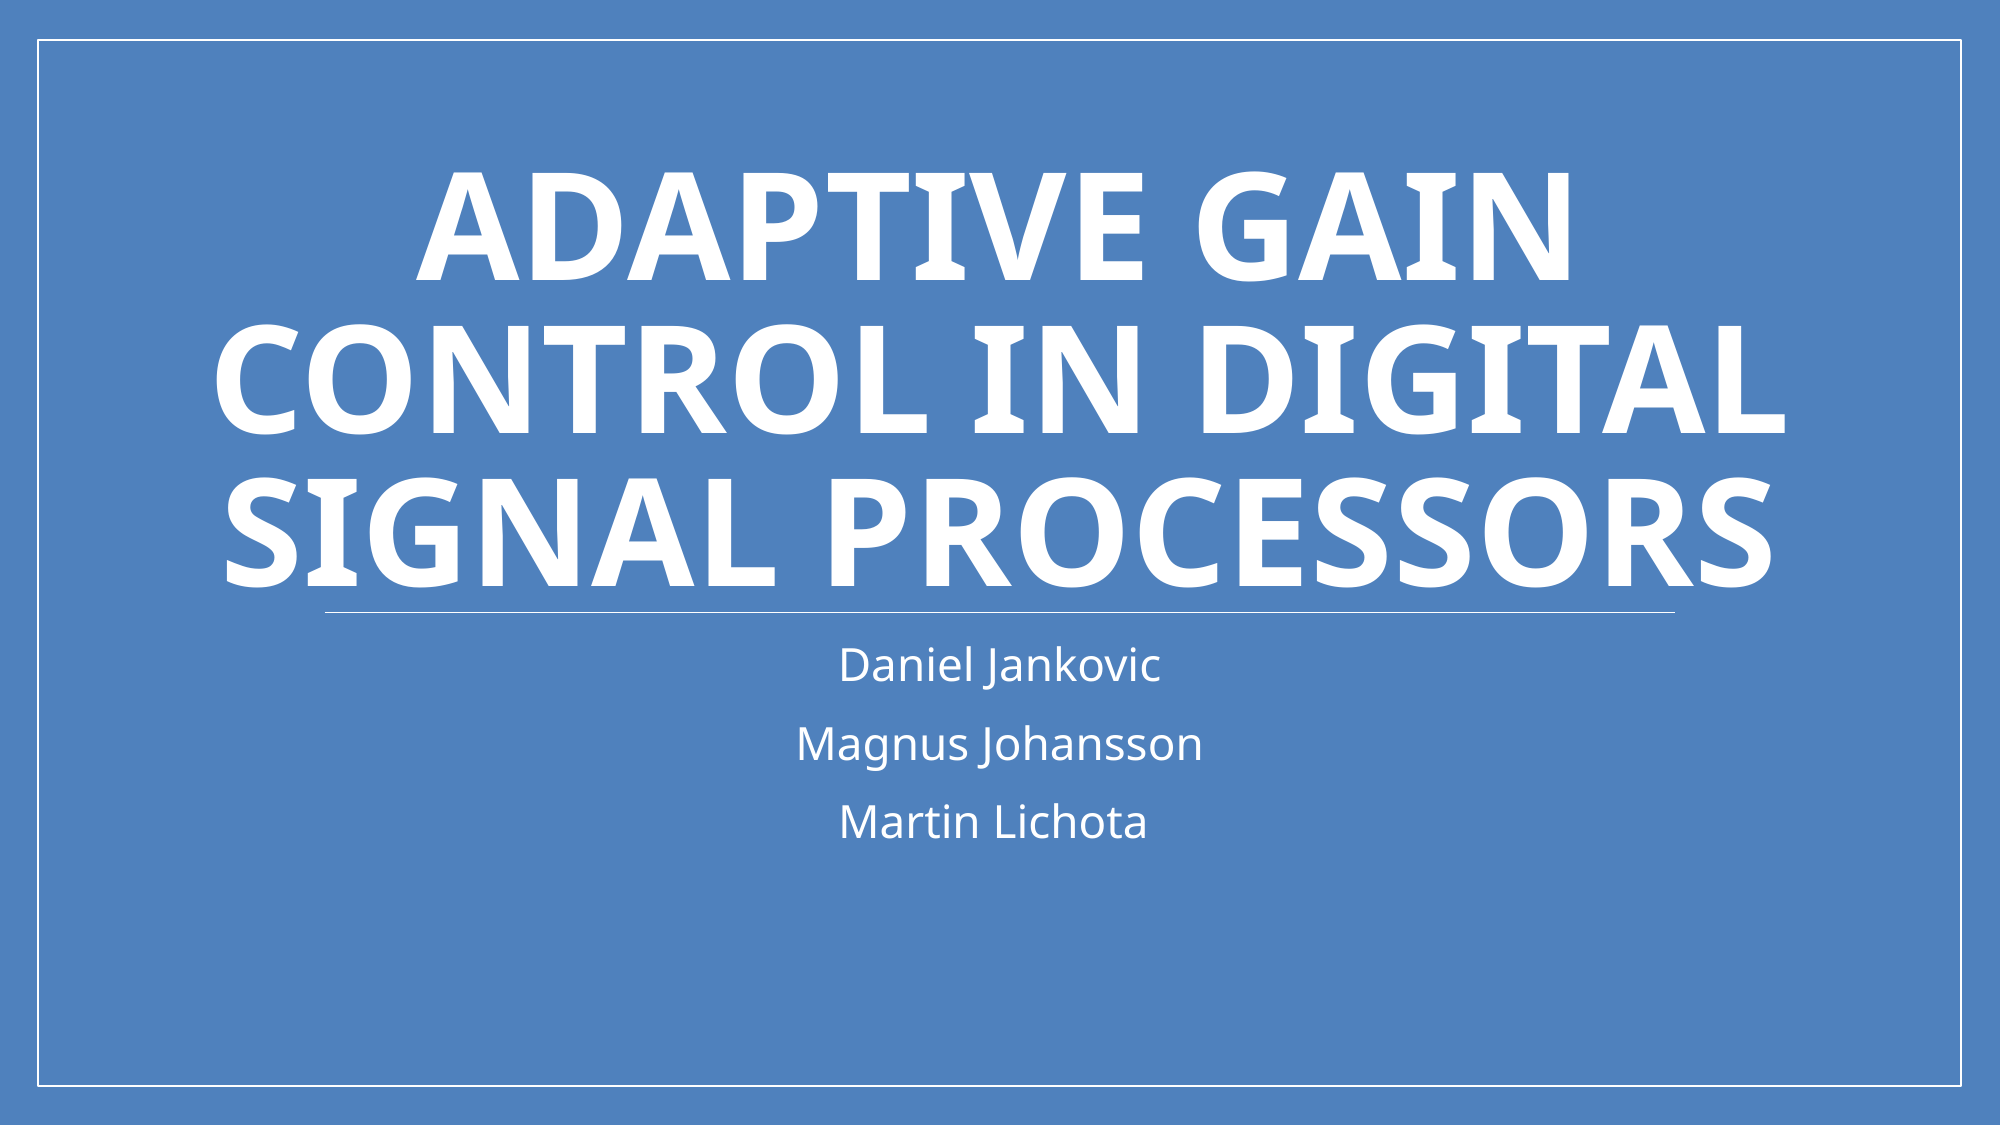

# Adaptive gain Control in digital signal processors
Daniel Jankovic
Magnus Johansson
Martin Lichota